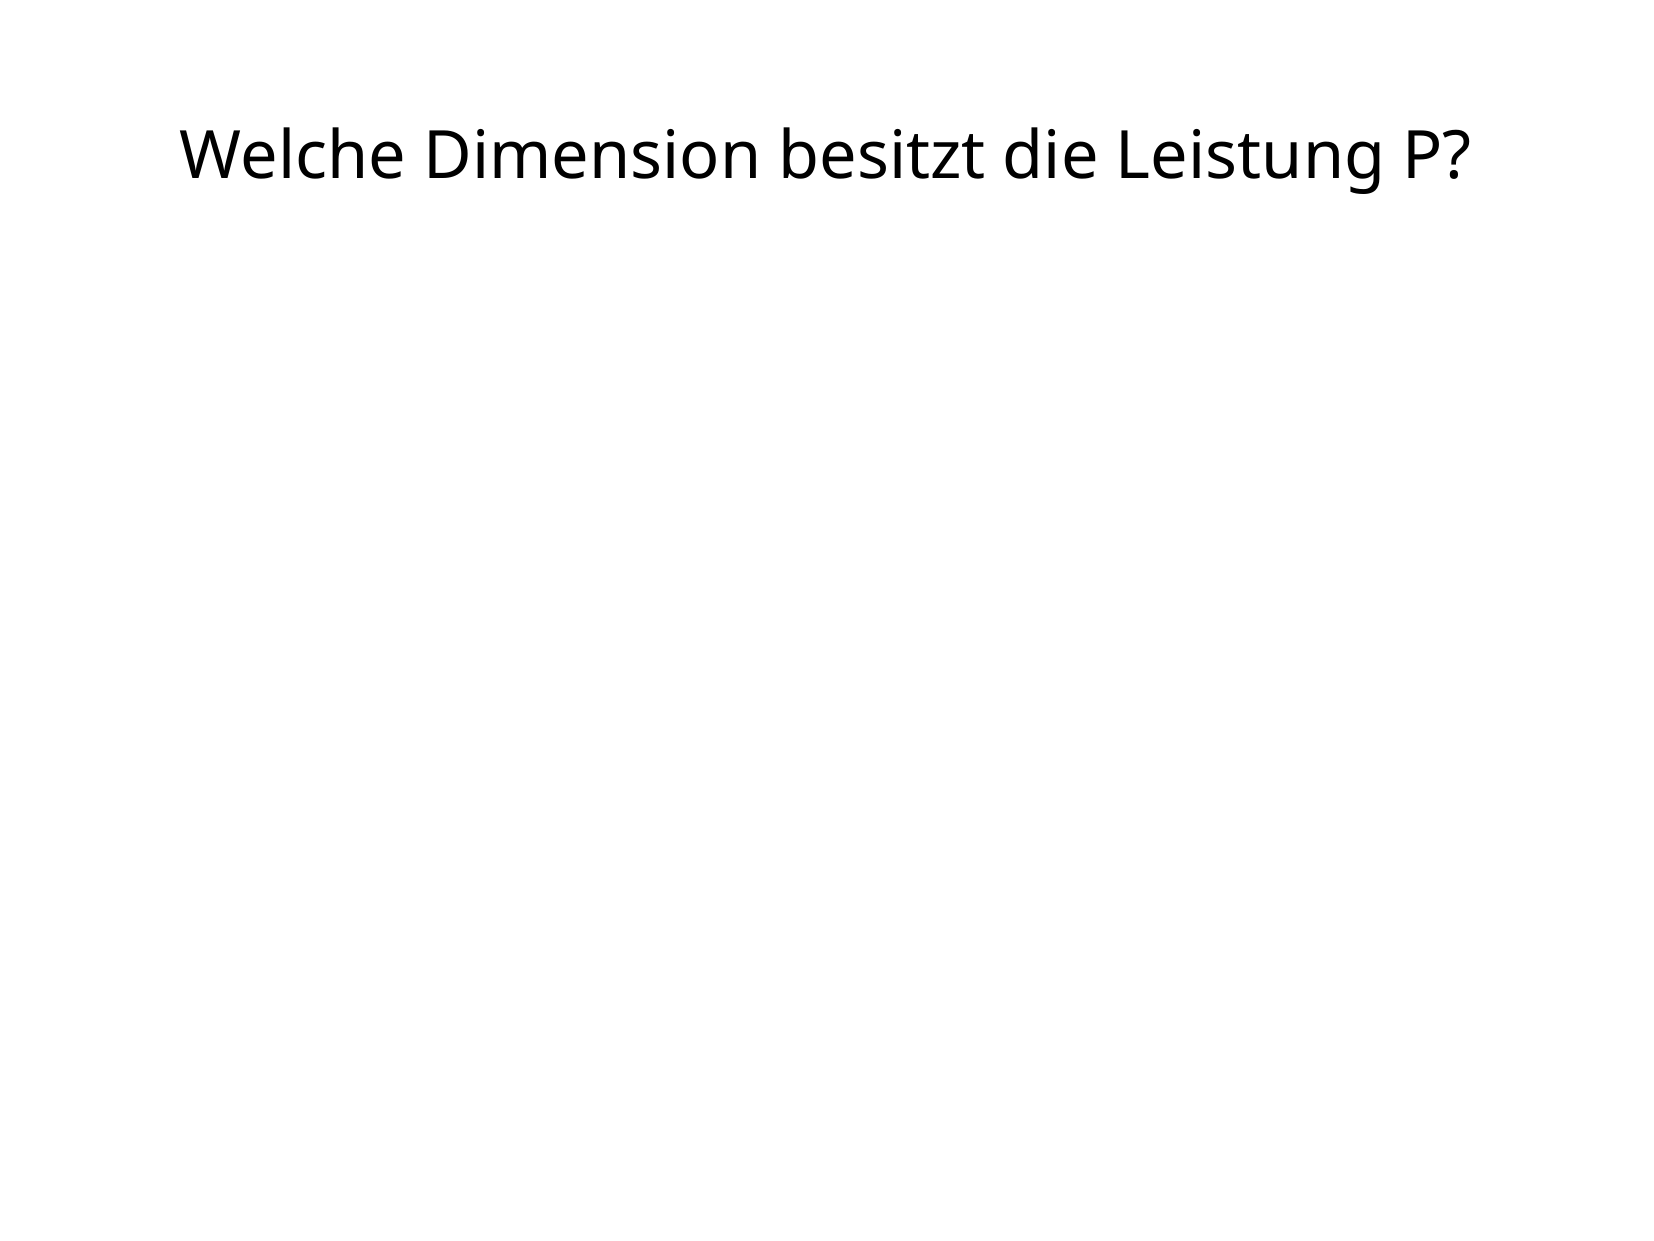

# Welche Dimension besitzt die Leistung P?